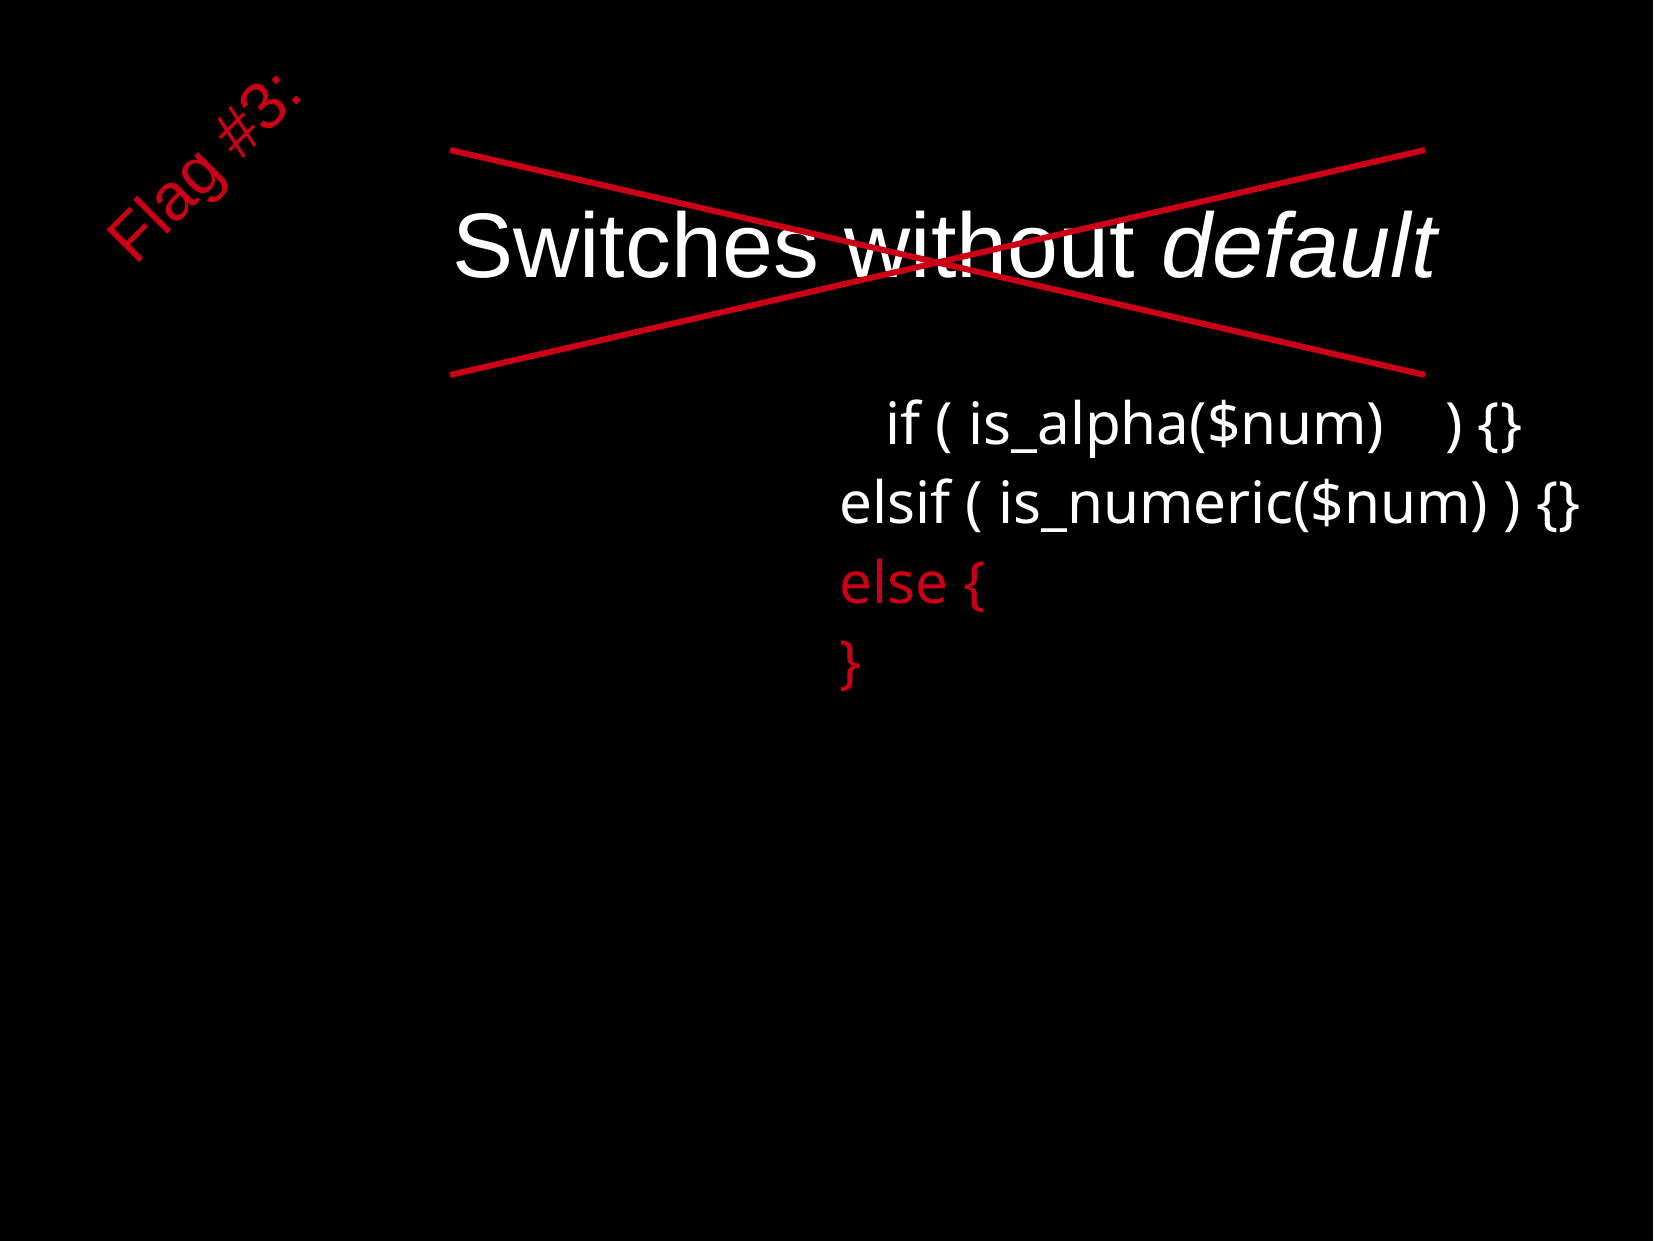

Flag #3:
Switches without default
 if ( is_alpha($num) ) {}
elsif ( is_numeric($num) ) {}
else {
}